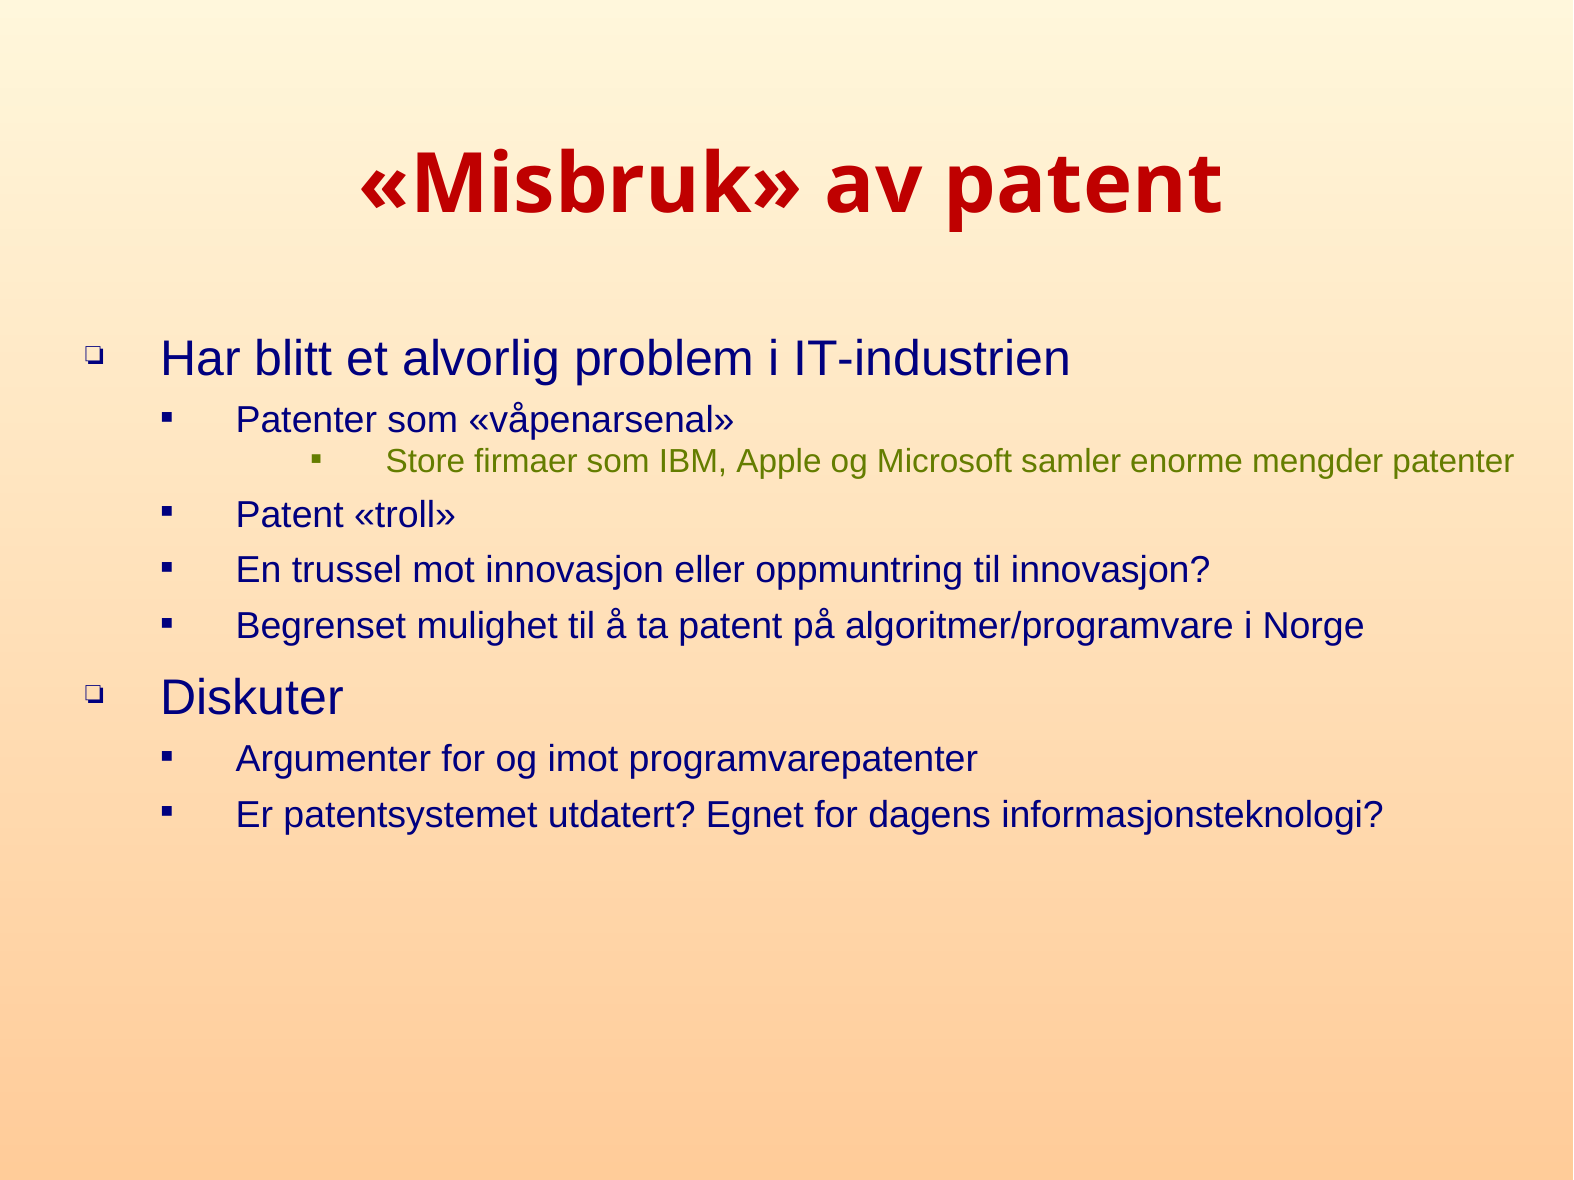

# «Misbruk» av patent
Har blitt et alvorlig problem i IT-industrien
Patenter som «våpenarsenal»
Store firmaer som IBM, Apple og Microsoft samler enorme mengder patenter
Patent «troll»
En trussel mot innovasjon eller oppmuntring til innovasjon?
Begrenset mulighet til å ta patent på algoritmer/programvare i Norge
Diskuter
Argumenter for og imot programvarepatenter
Er patentsystemet utdatert? Egnet for dagens informasjonsteknologi?